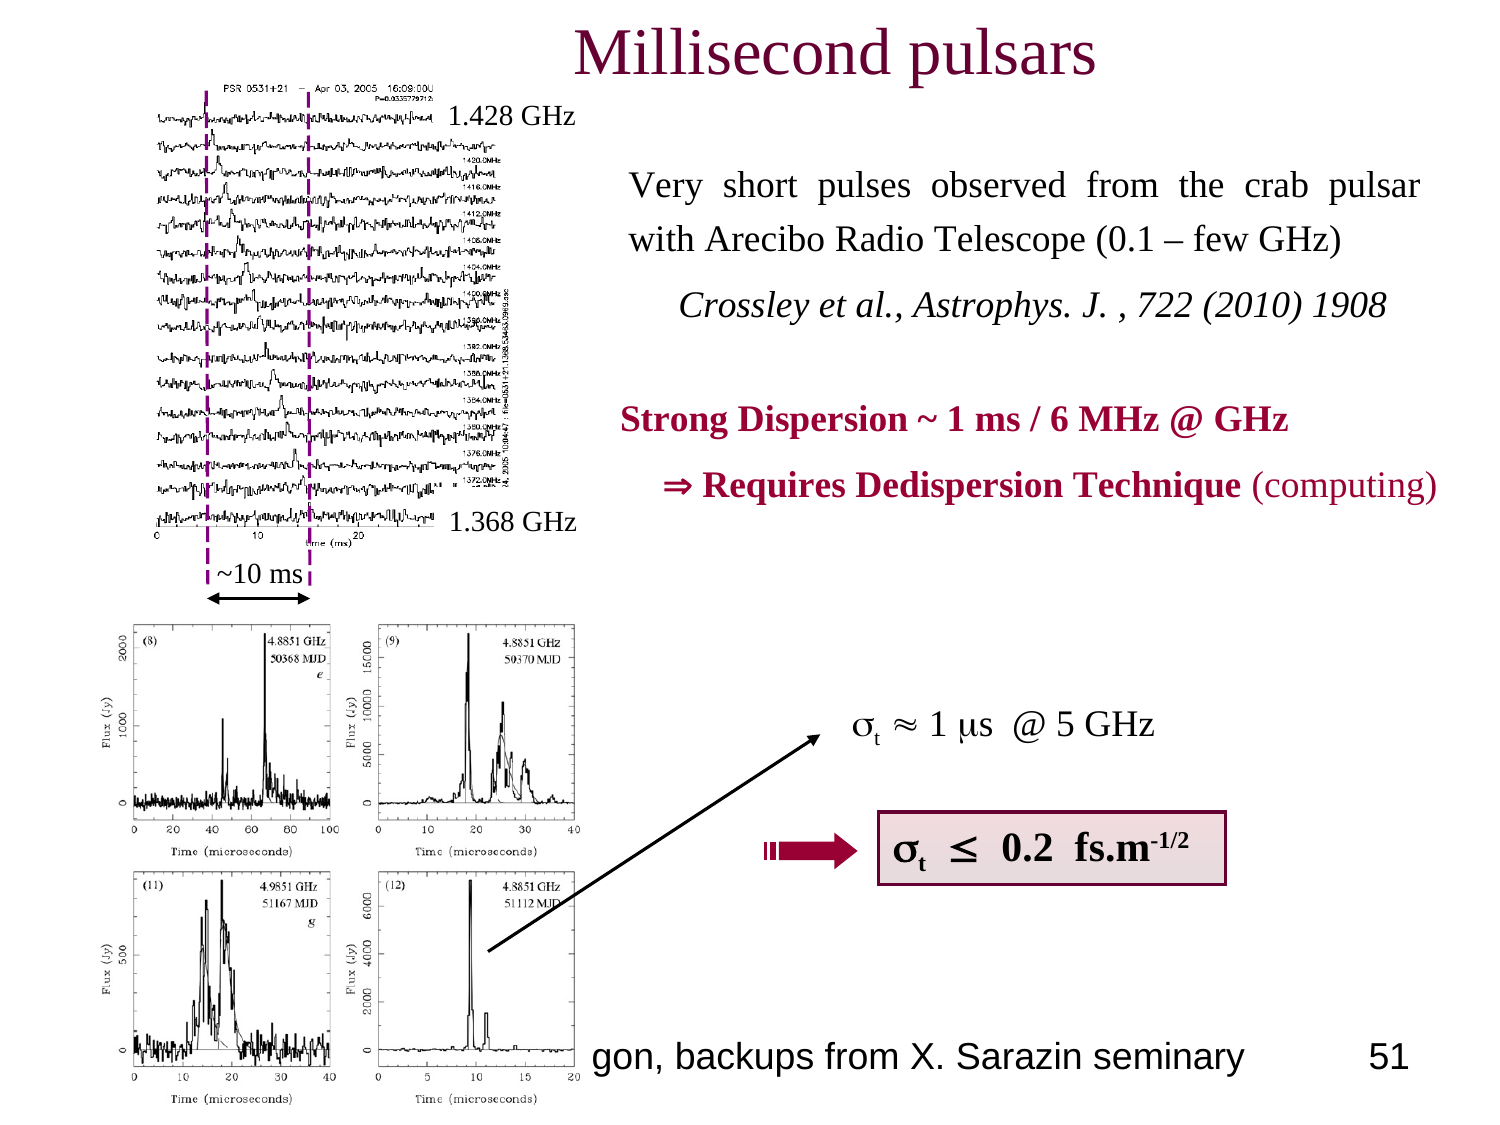

Millisecond pulsars
1.428 GHz
1.368 GHz
~10 ms
Very short pulses observed from the crab pulsar with Arecibo Radio Telescope (0.1 – few GHz)
Crossley et al., Astrophys. J. , 722 (2010) 1908
Strong Dispersion ~ 1 ms / 6 MHz @ GHz
 Requires Dedispersion Technique (computing)
t  1 s @ 5 GHz
t  0.2 fs.m-1/2
C. Hugon, backups from X. Sarazin seminary
51